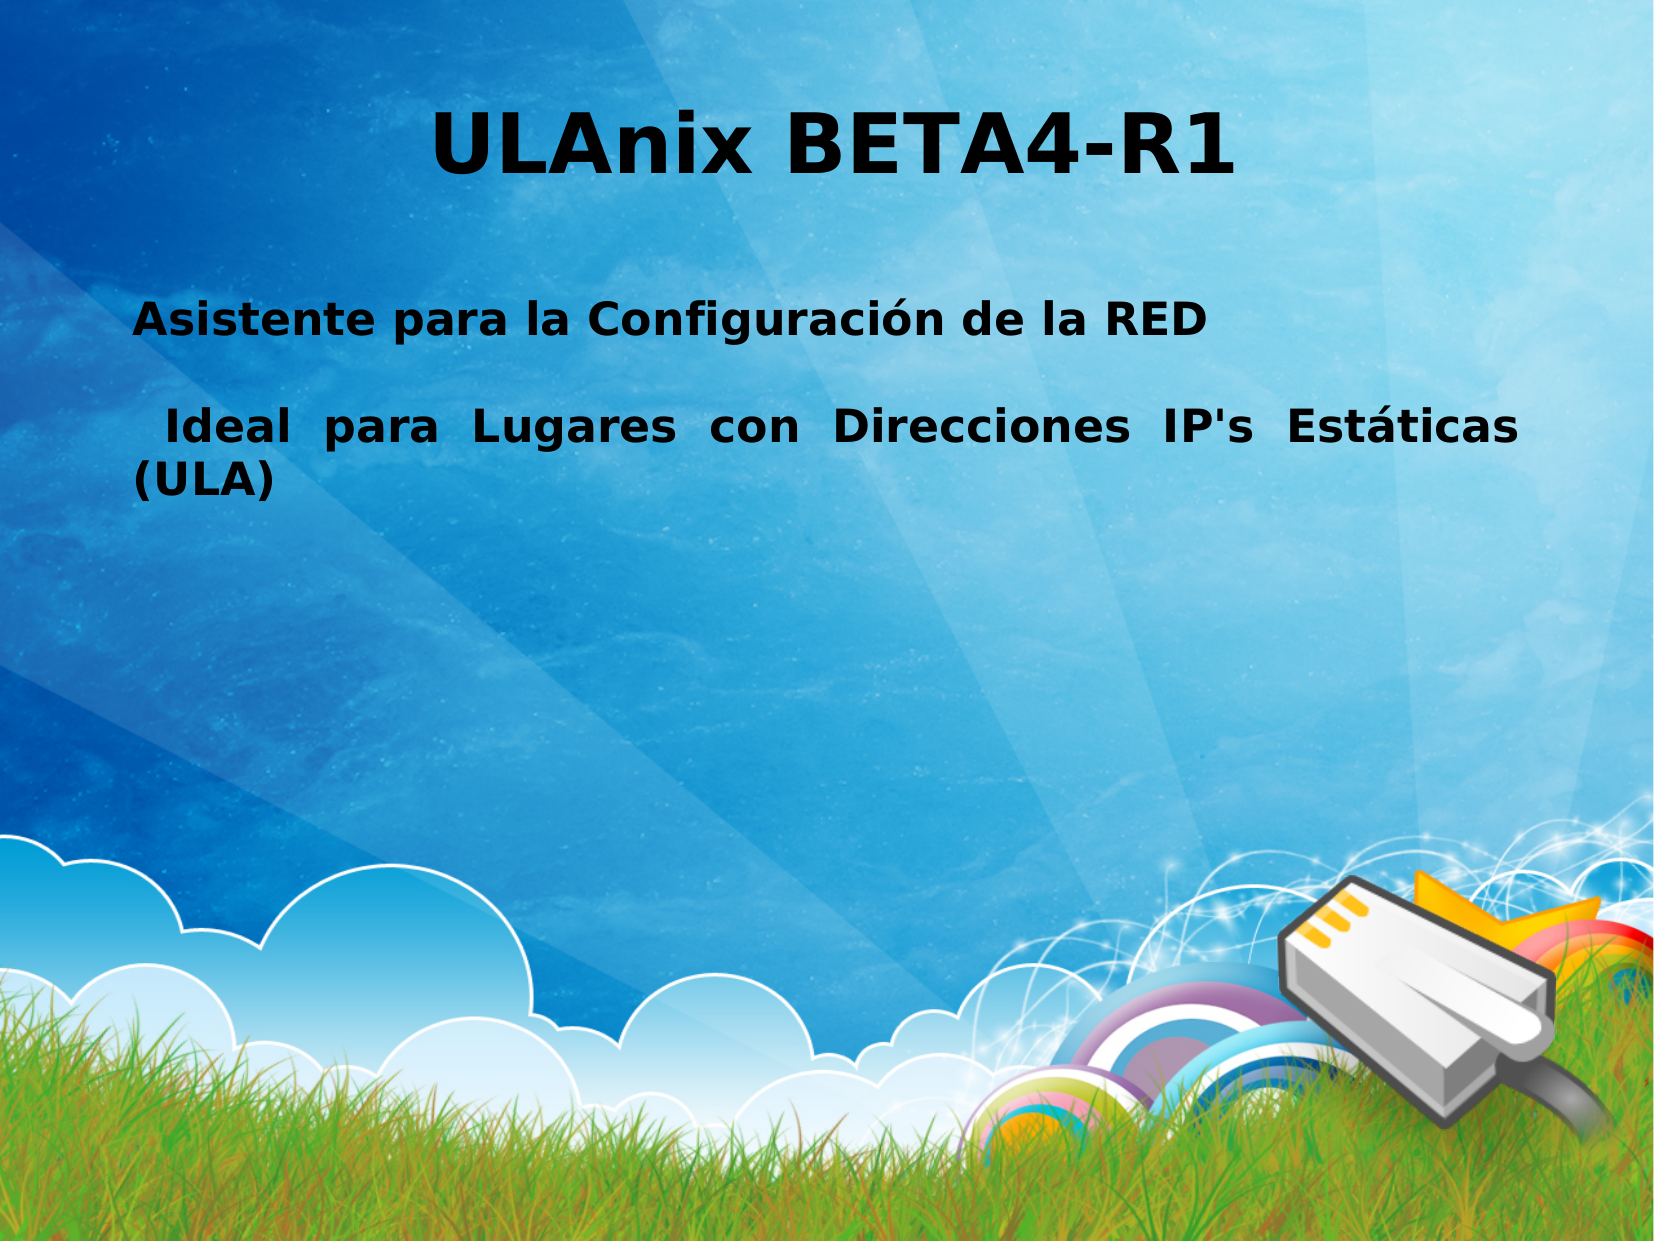

ULAnix BETA4-R1
Asistente para la Configuración de la RED
 Ideal para Lugares con Direcciones IP's Estáticas (ULA)